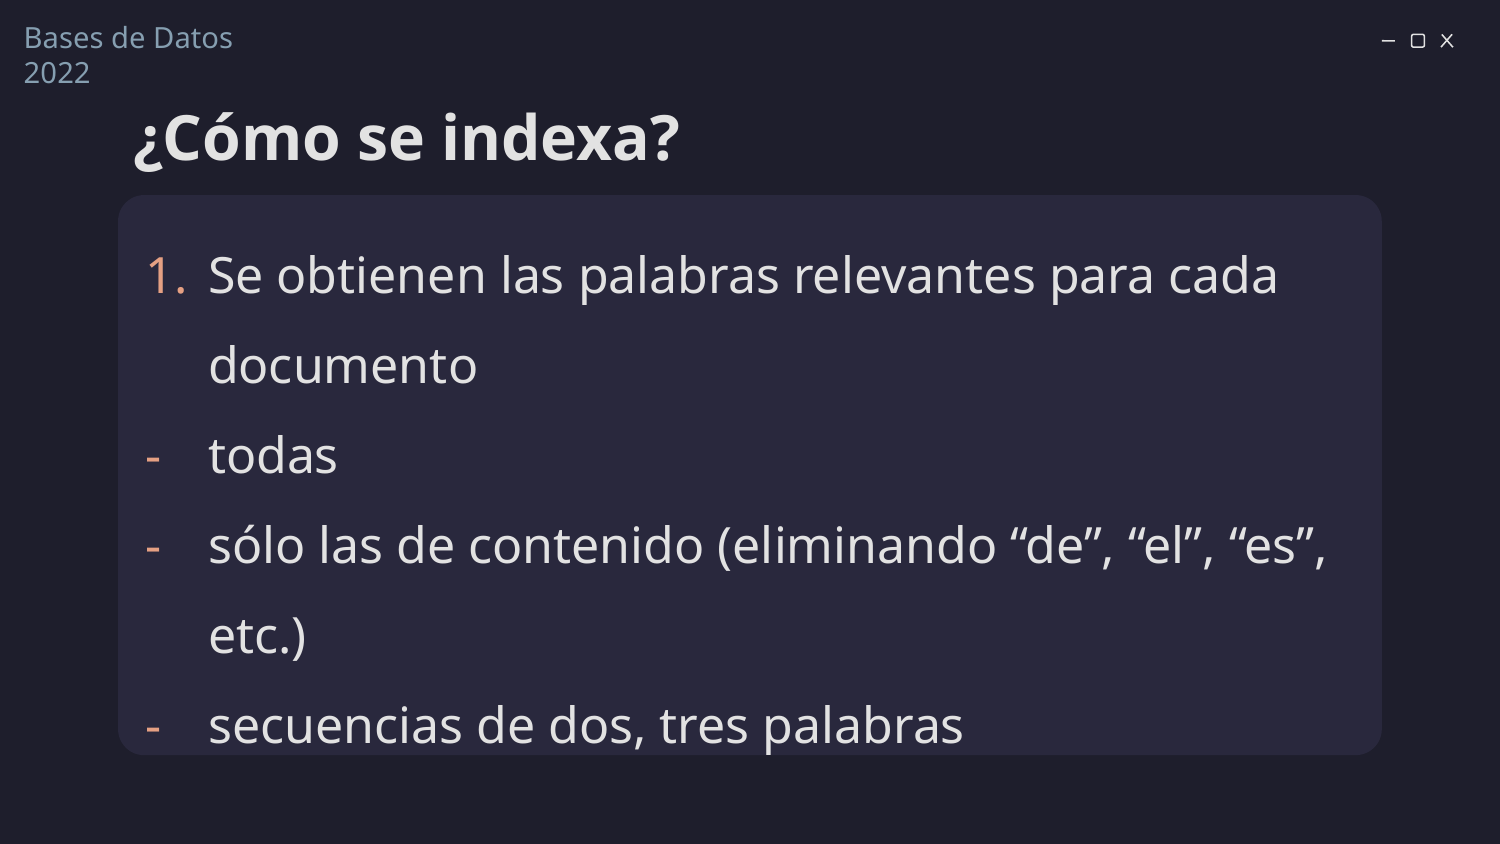

# ¿Cómo se indexa?
Se obtienen las palabras relevantes para cada documento
todas
sólo las de contenido (eliminando “de”, “el”, “es”, etc.)
secuencias de dos, tres palabras